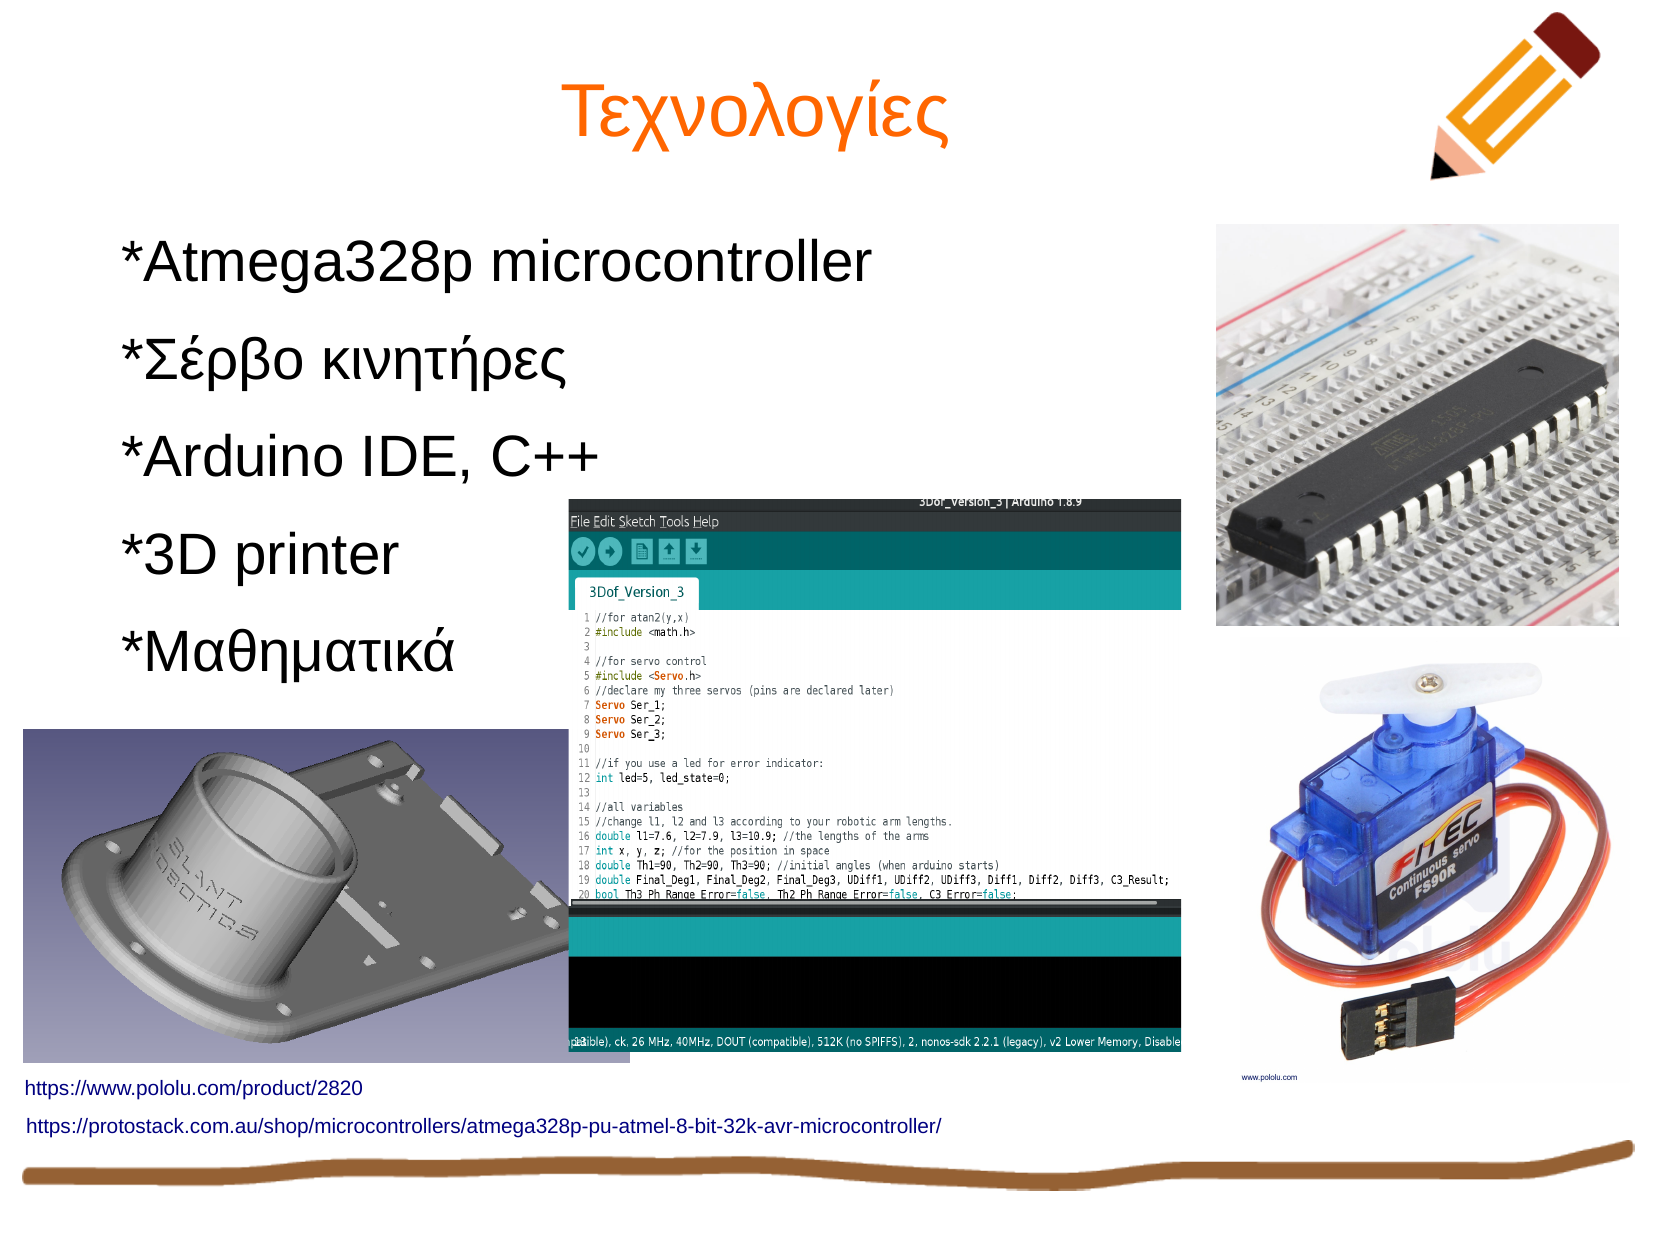

# Τεχνολογίες
*Atmega328p microcontroller
*Σέρβο κινητήρες
*Arduino IDE, C++
*3D printer
*Μαθηματικά
https://www.pololu.com/product/2820
https://protostack.com.au/shop/microcontrollers/atmega328p-pu-atmel-8-bit-32k-avr-microcontroller/